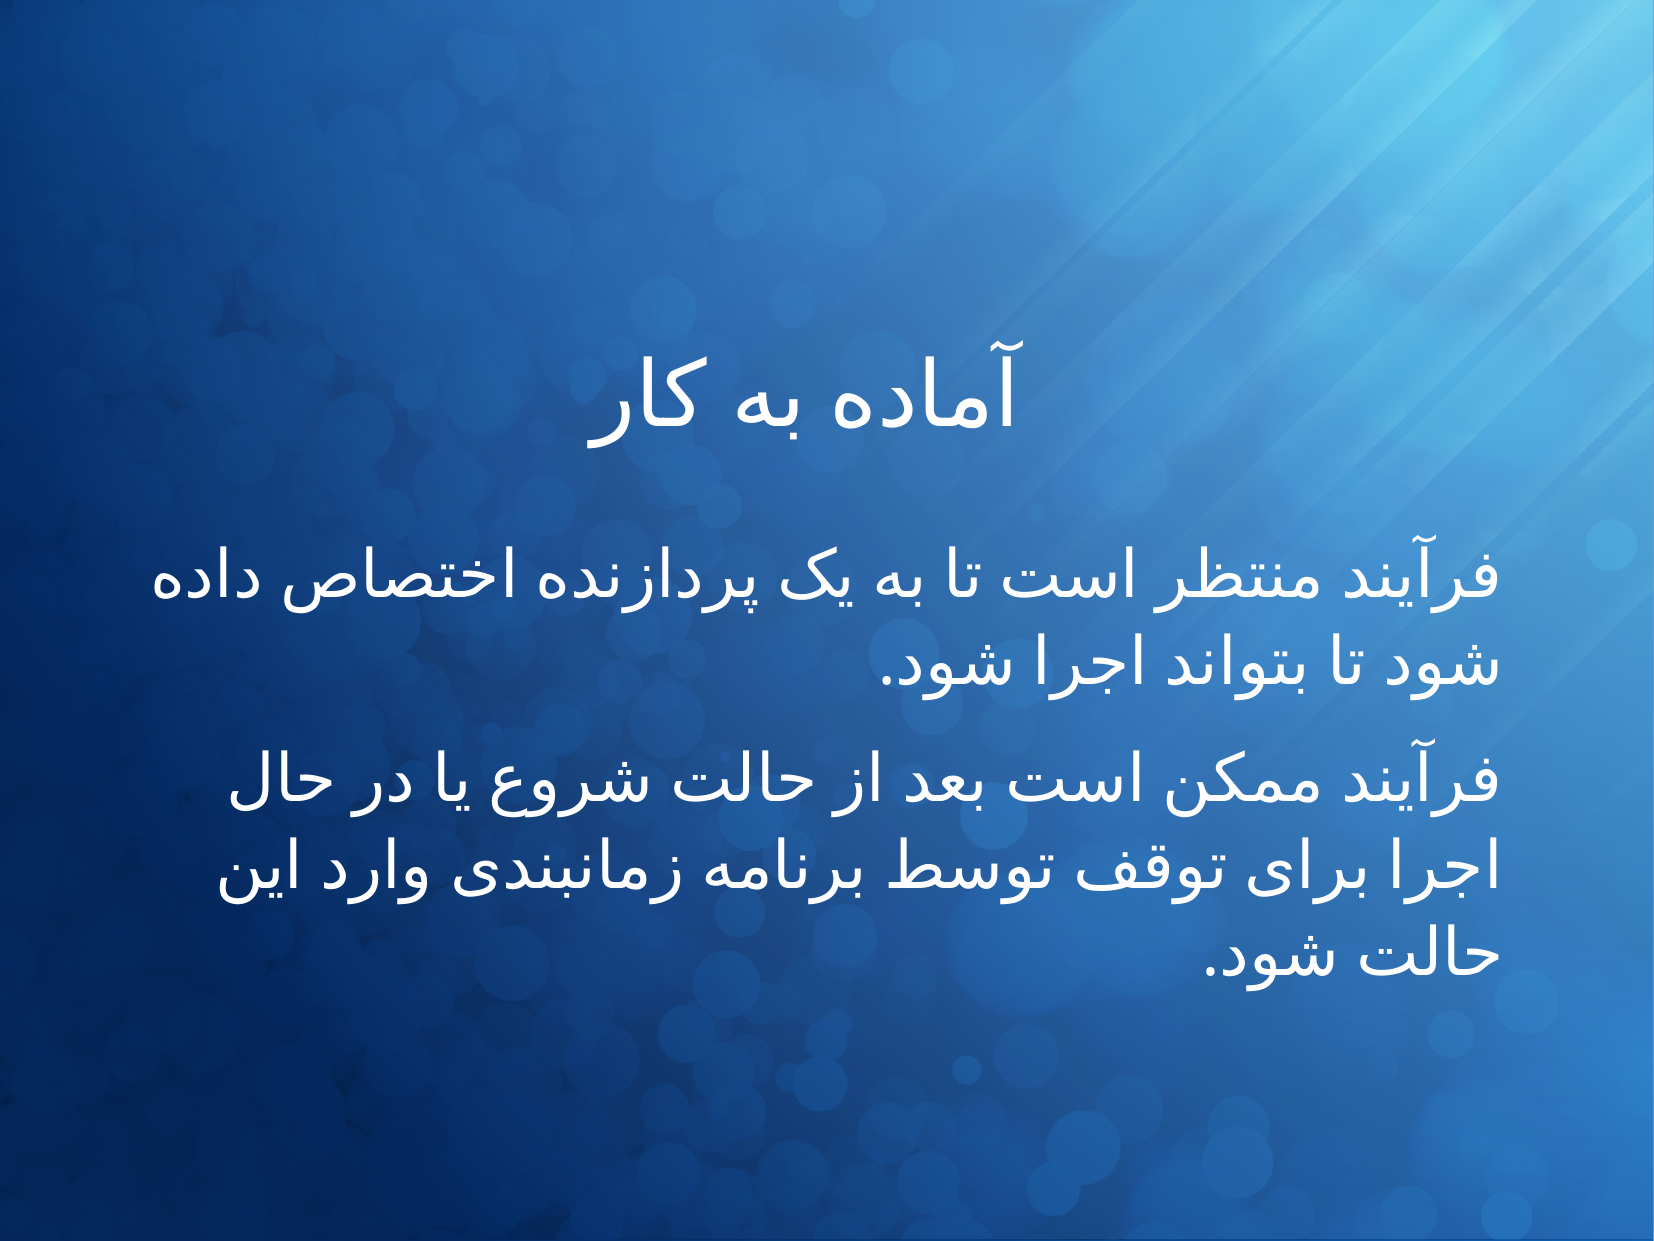

# آماده به کار
فرآیند منتظر است تا به یک پردازنده اختصاص داده شود تا بتواند اجرا شود.
فرآیند ممکن است بعد از حالت شروع یا در حال اجرا برای توقف توسط برنامه زمانبندی وارد این حالت شود.